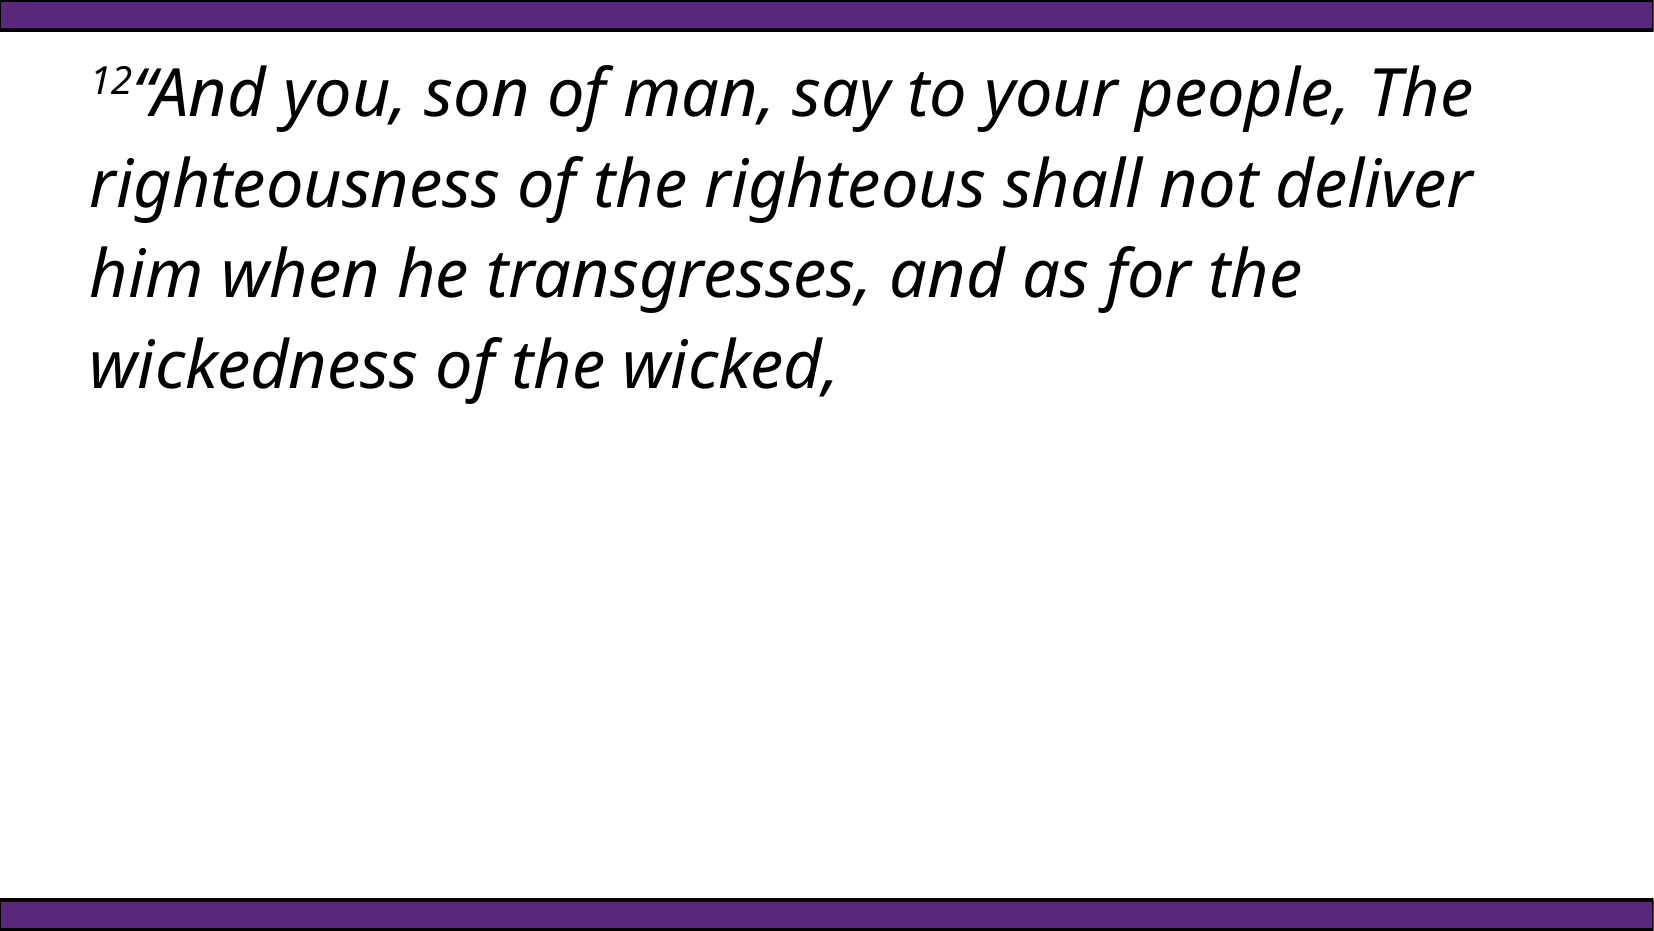

12“And you, son of man, say to your people, The righteousness of the righteous shall not deliver him when he transgresses, and as for the wickedness of the wicked,